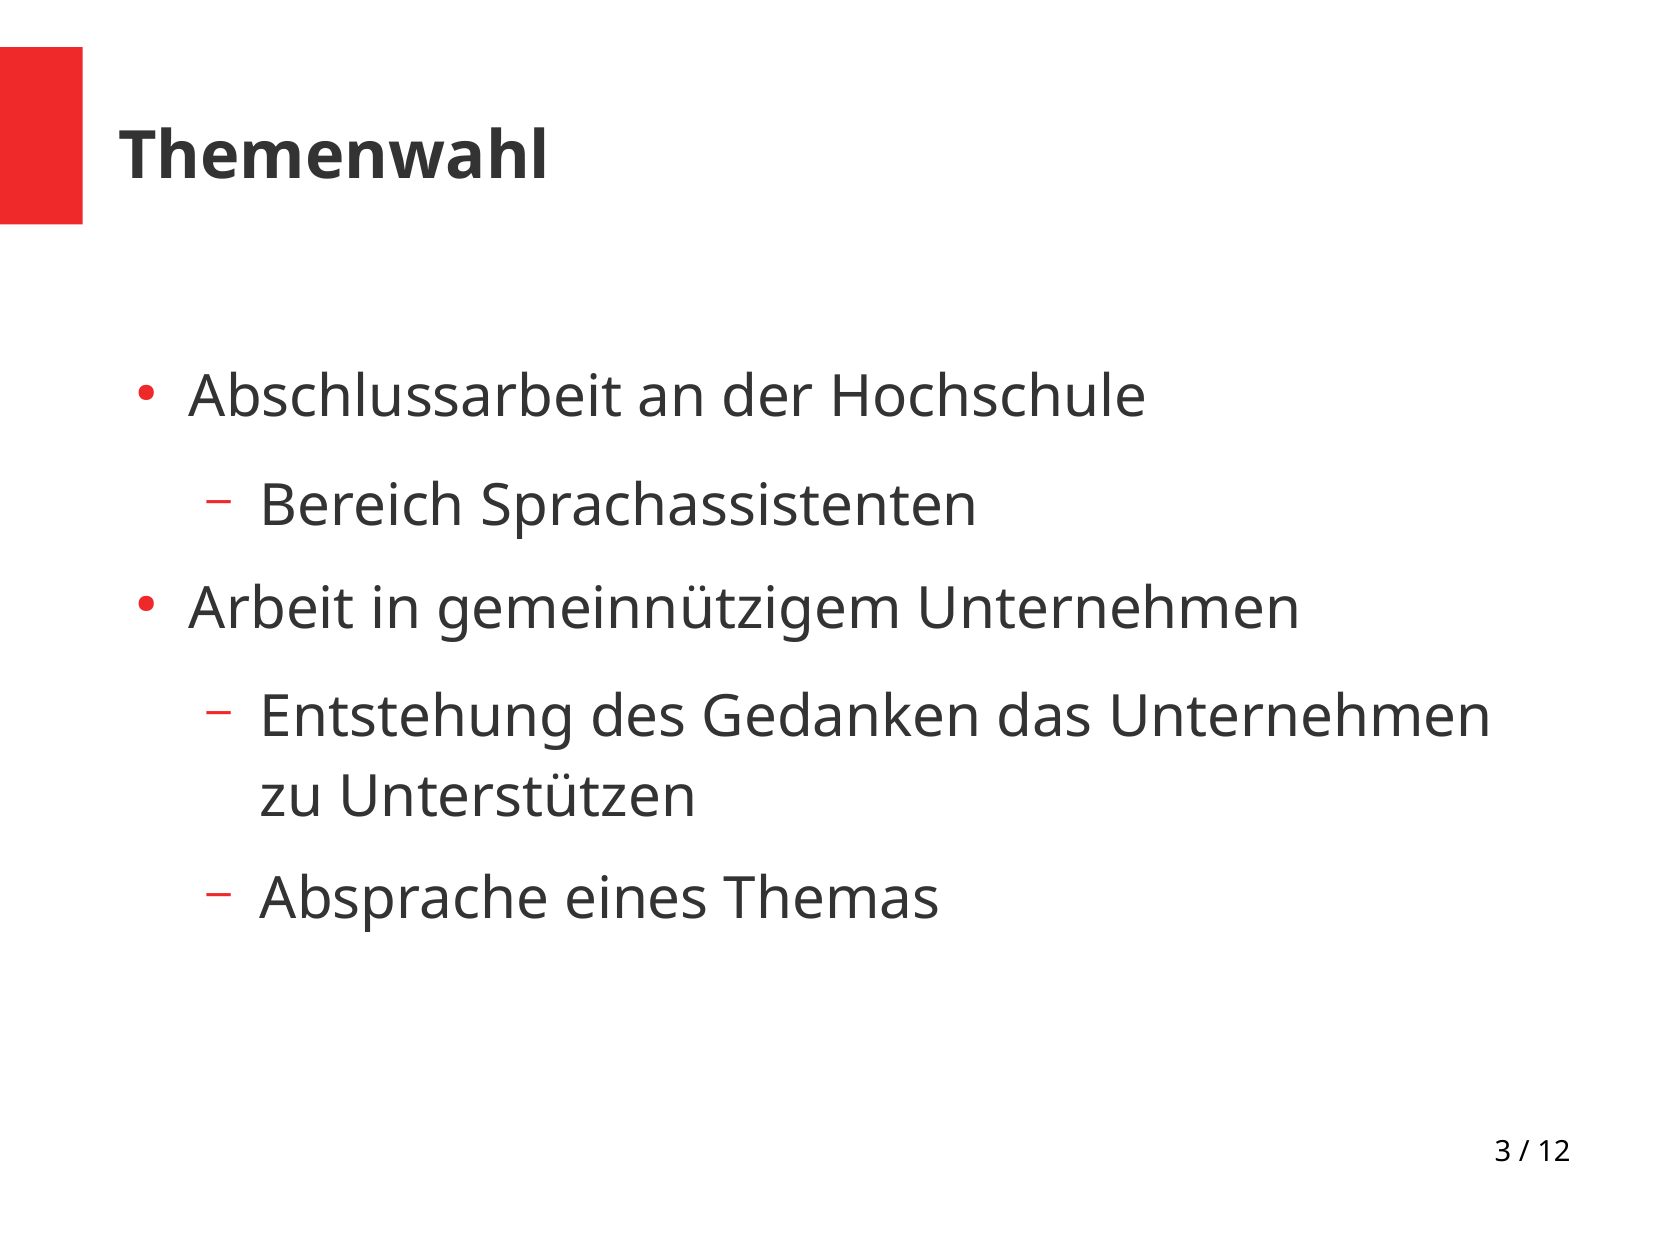

# Themenwahl
Abschlussarbeit an der Hochschule
Bereich Sprachassistenten
Arbeit in gemeinnützigem Unternehmen
Entstehung des Gedanken das Unternehmen zu Unterstützen
Absprache eines Themas
3